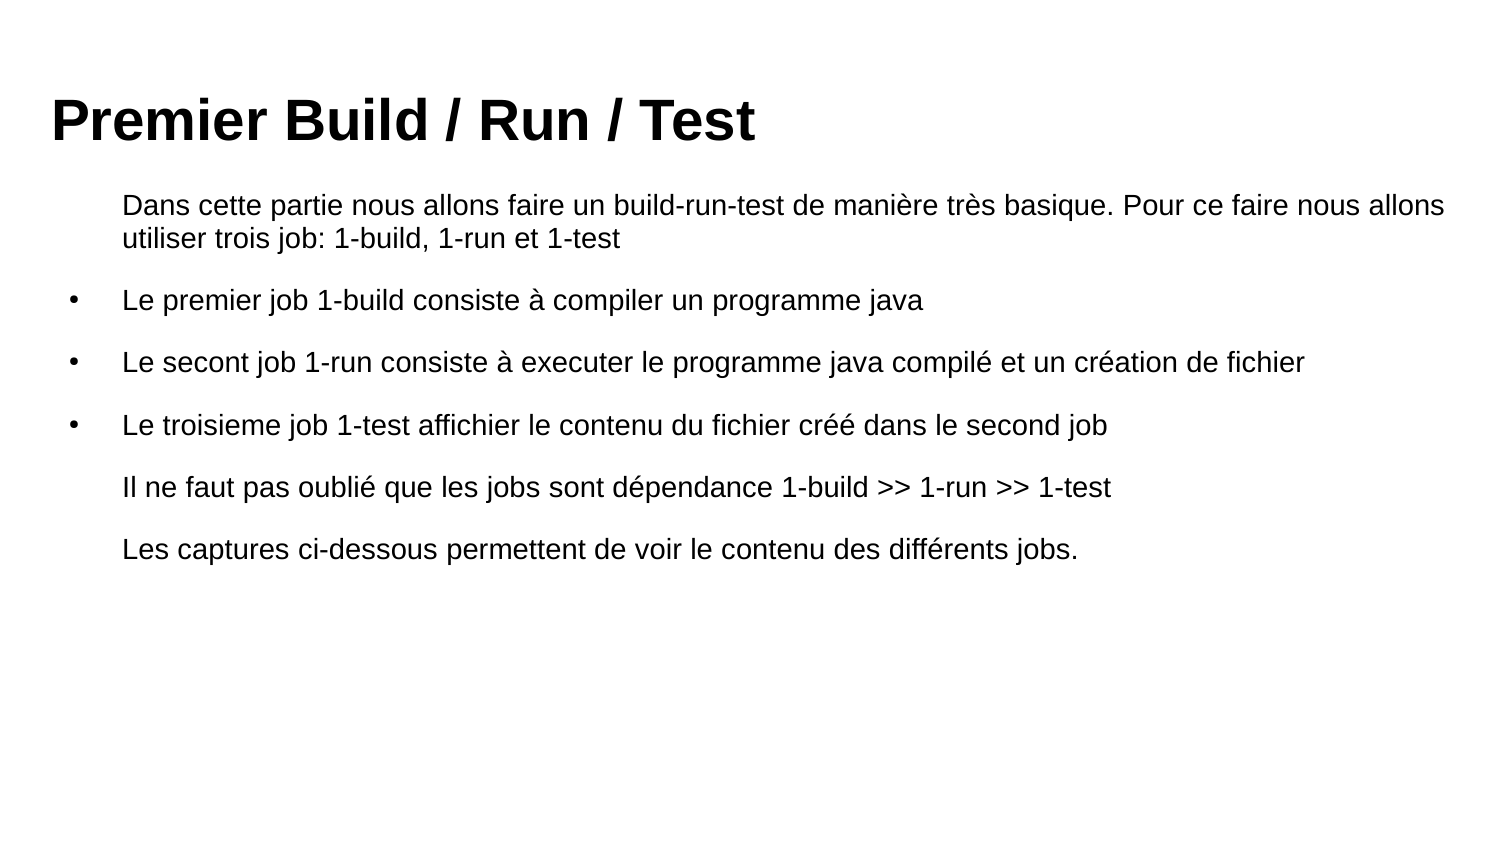

# Premier Build / Run / Test
Dans cette partie nous allons faire un build-run-test de manière très basique. Pour ce faire nous allons utiliser trois job: 1-build, 1-run et 1-test
Le premier job 1-build consiste à compiler un programme java
Le secont job 1-run consiste à executer le programme java compilé et un création de fichier
Le troisieme job 1-test affichier le contenu du fichier créé dans le second job
Il ne faut pas oublié que les jobs sont dépendance 1-build >> 1-run >> 1-test
Les captures ci-dessous permettent de voir le contenu des différents jobs.